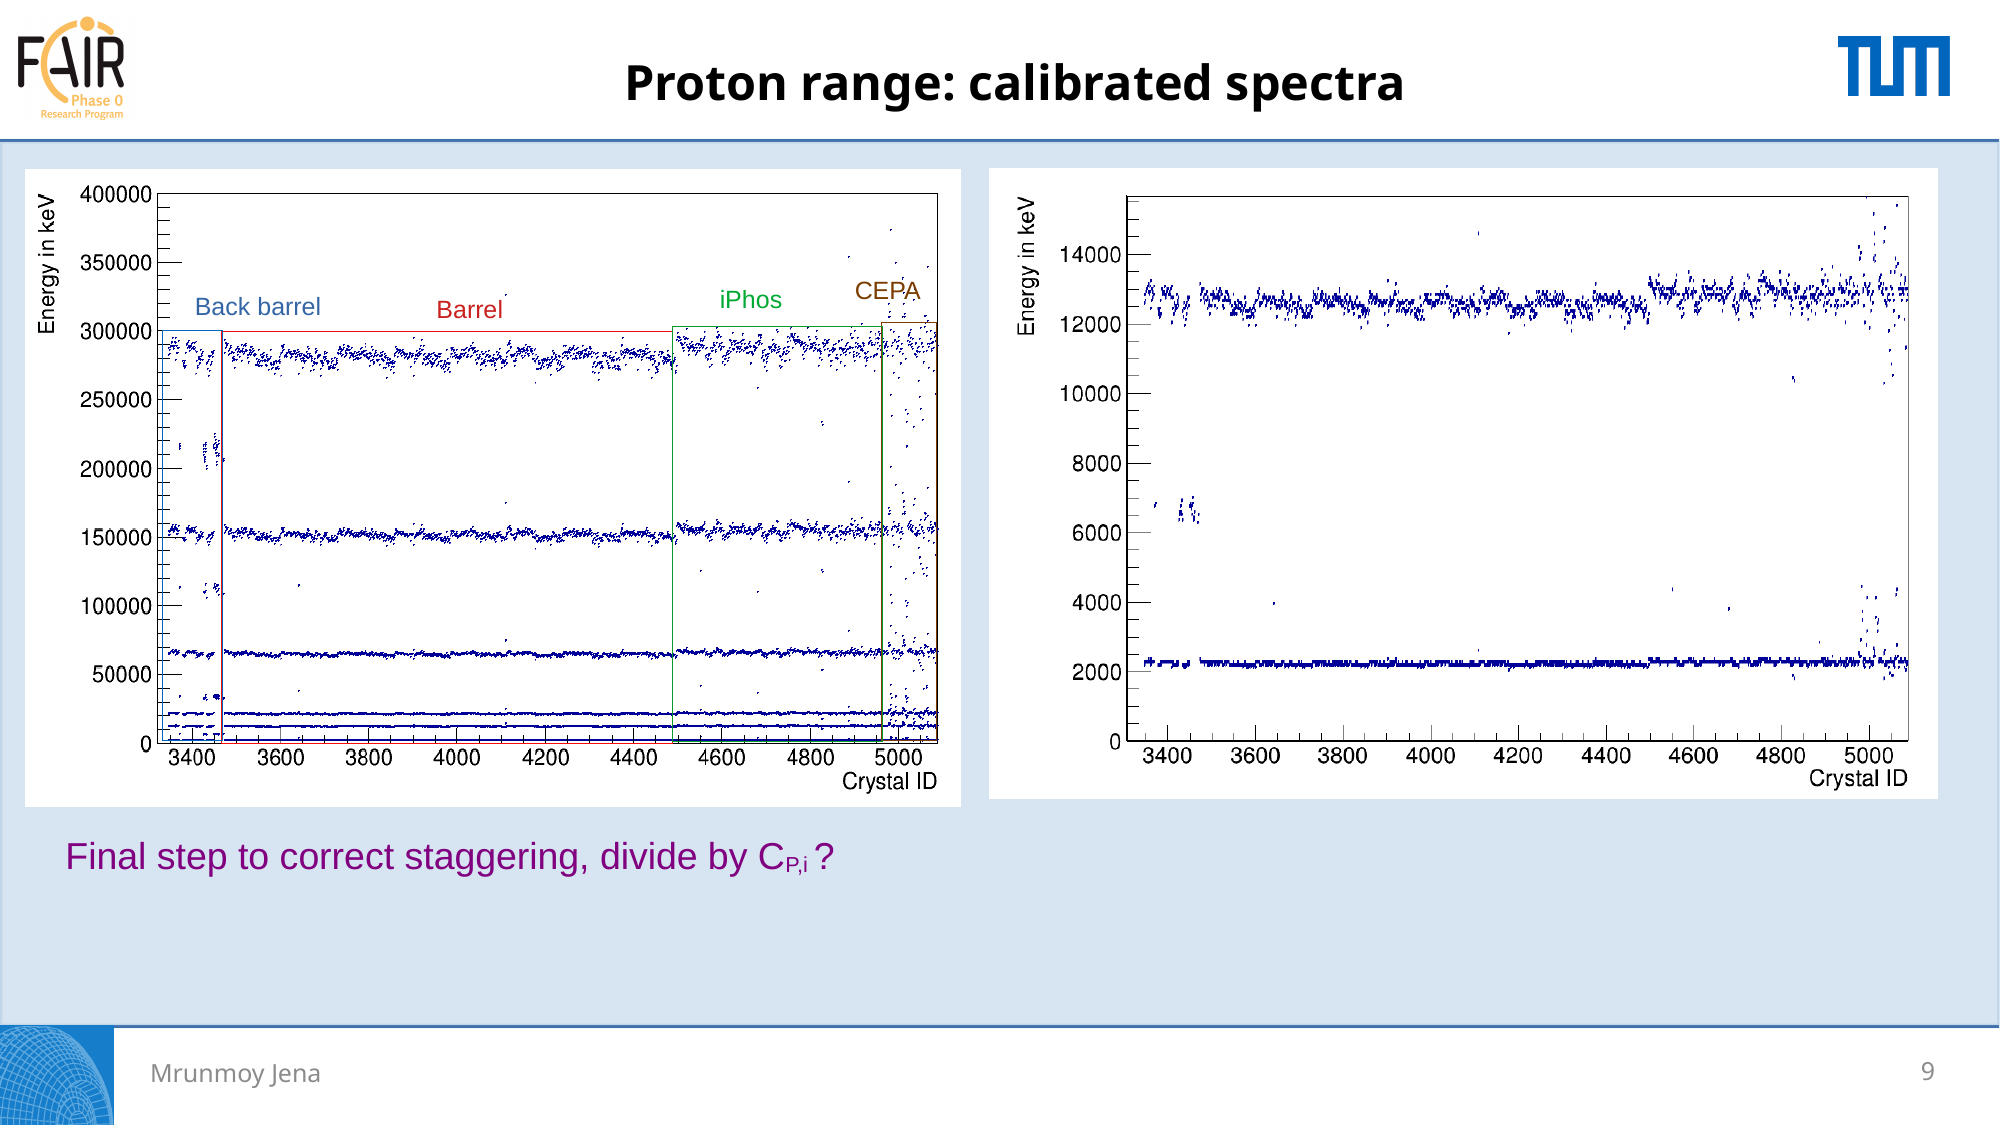

# Proton range: calibrated spectra
CEPA
iPhos
Back barrel
Barrel
Final step to correct staggering, divide by CP,i ?
9